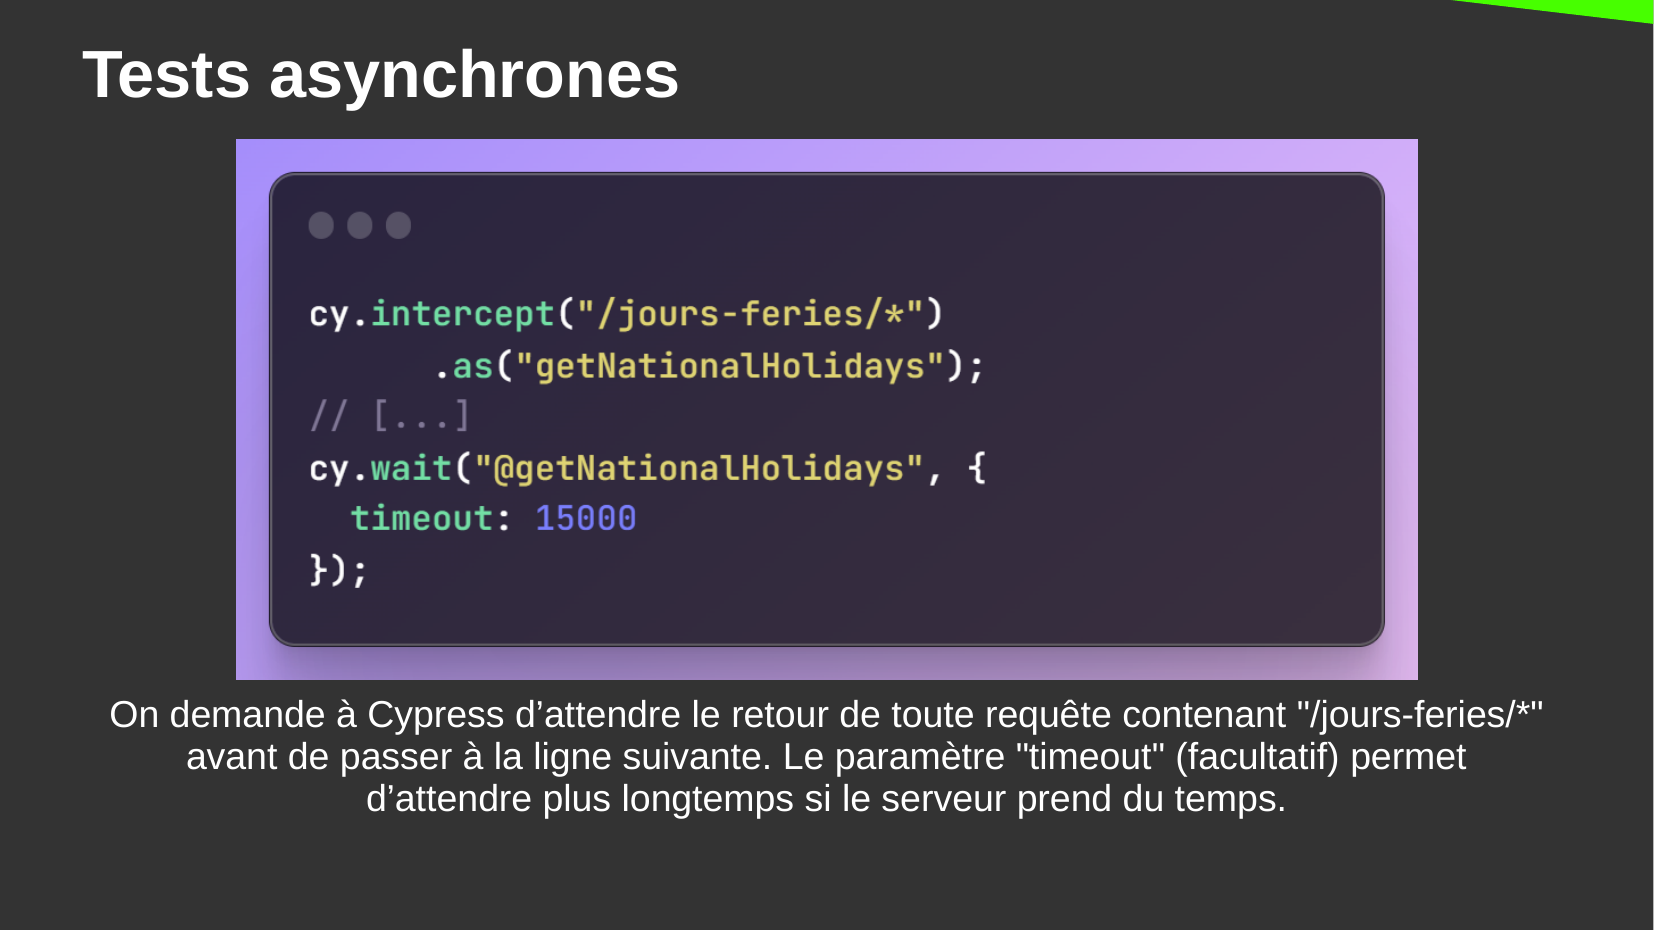

# Tests asynchrones
On demande à Cypress d’attendre le retour de toute requête contenant "/jours-feries/*" avant de passer à la ligne suivante. Le paramètre "timeout" (facultatif) permet d’attendre plus longtemps si le serveur prend du temps.